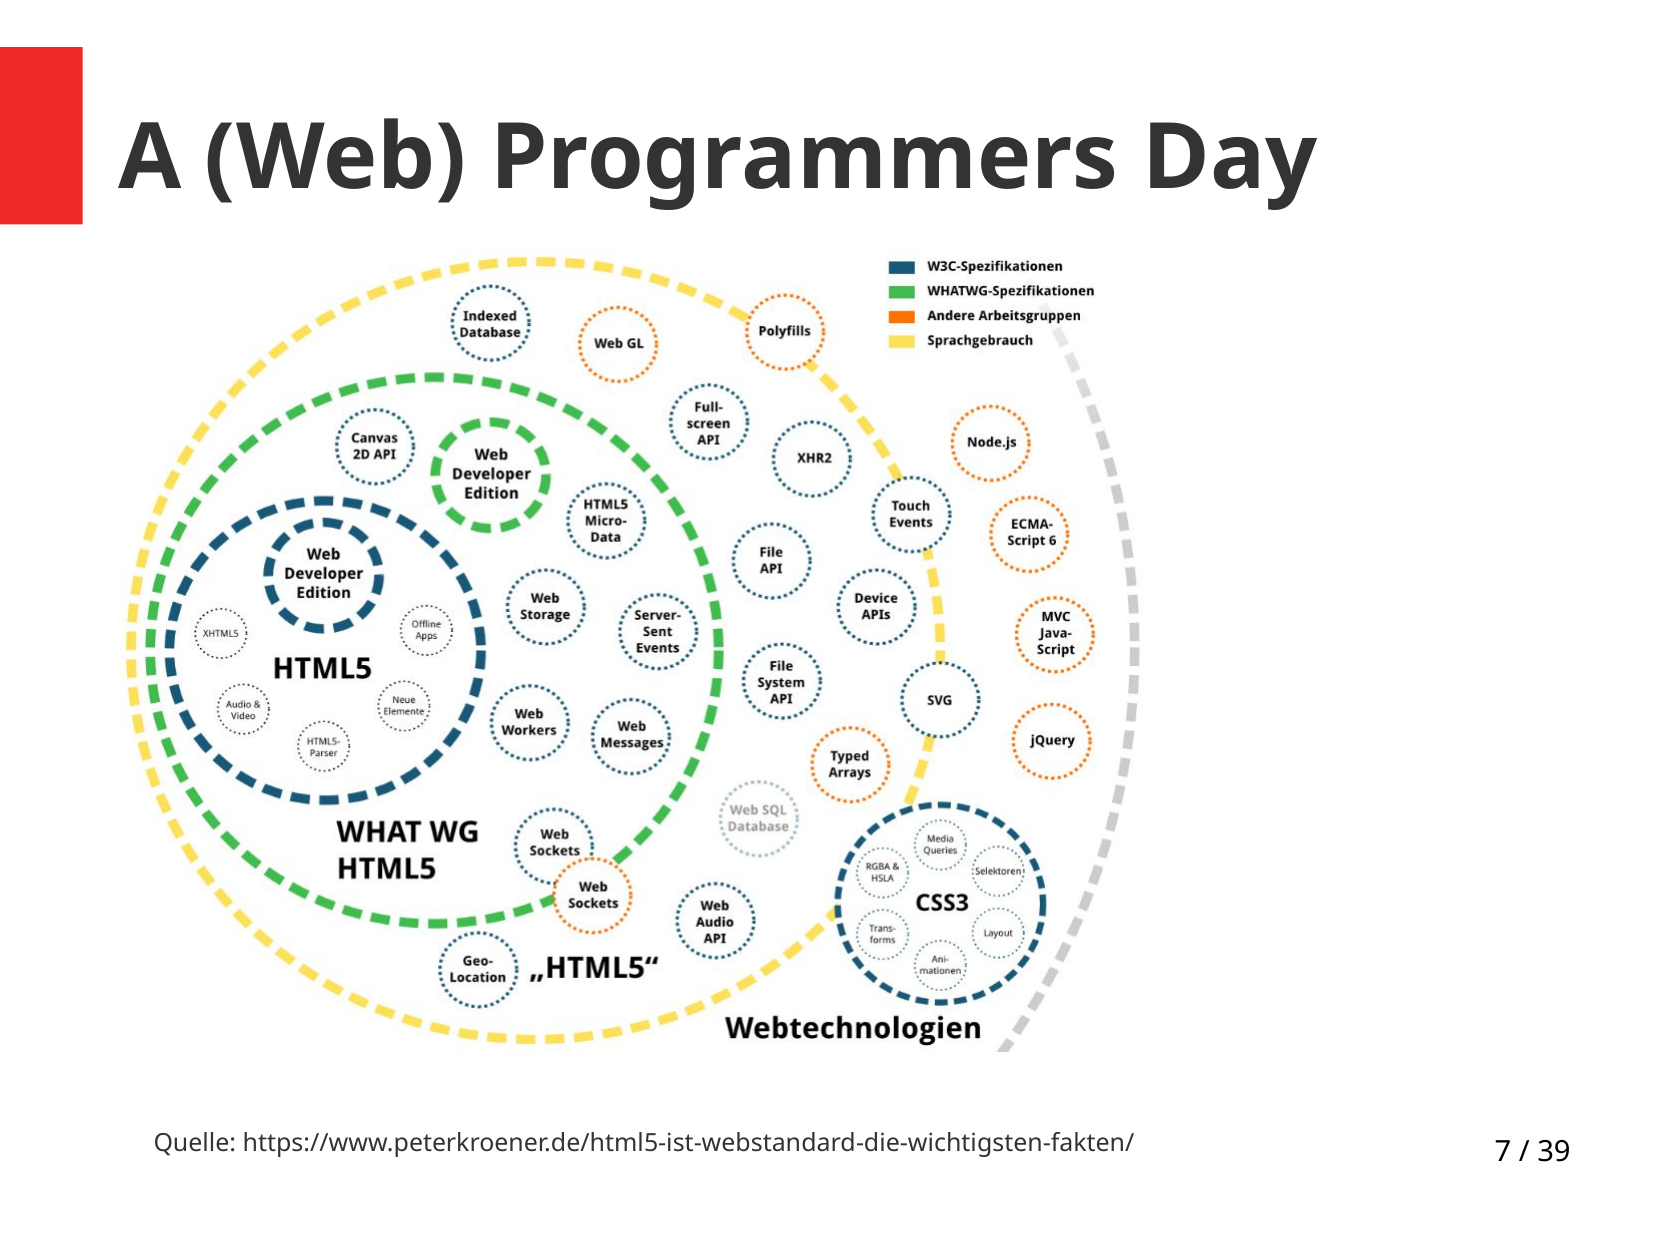

# A (Web) Programmers Day
Quelle: https://www.peterkroener.de/html5-ist-webstandard-die-wichtigsten-fakten/
7